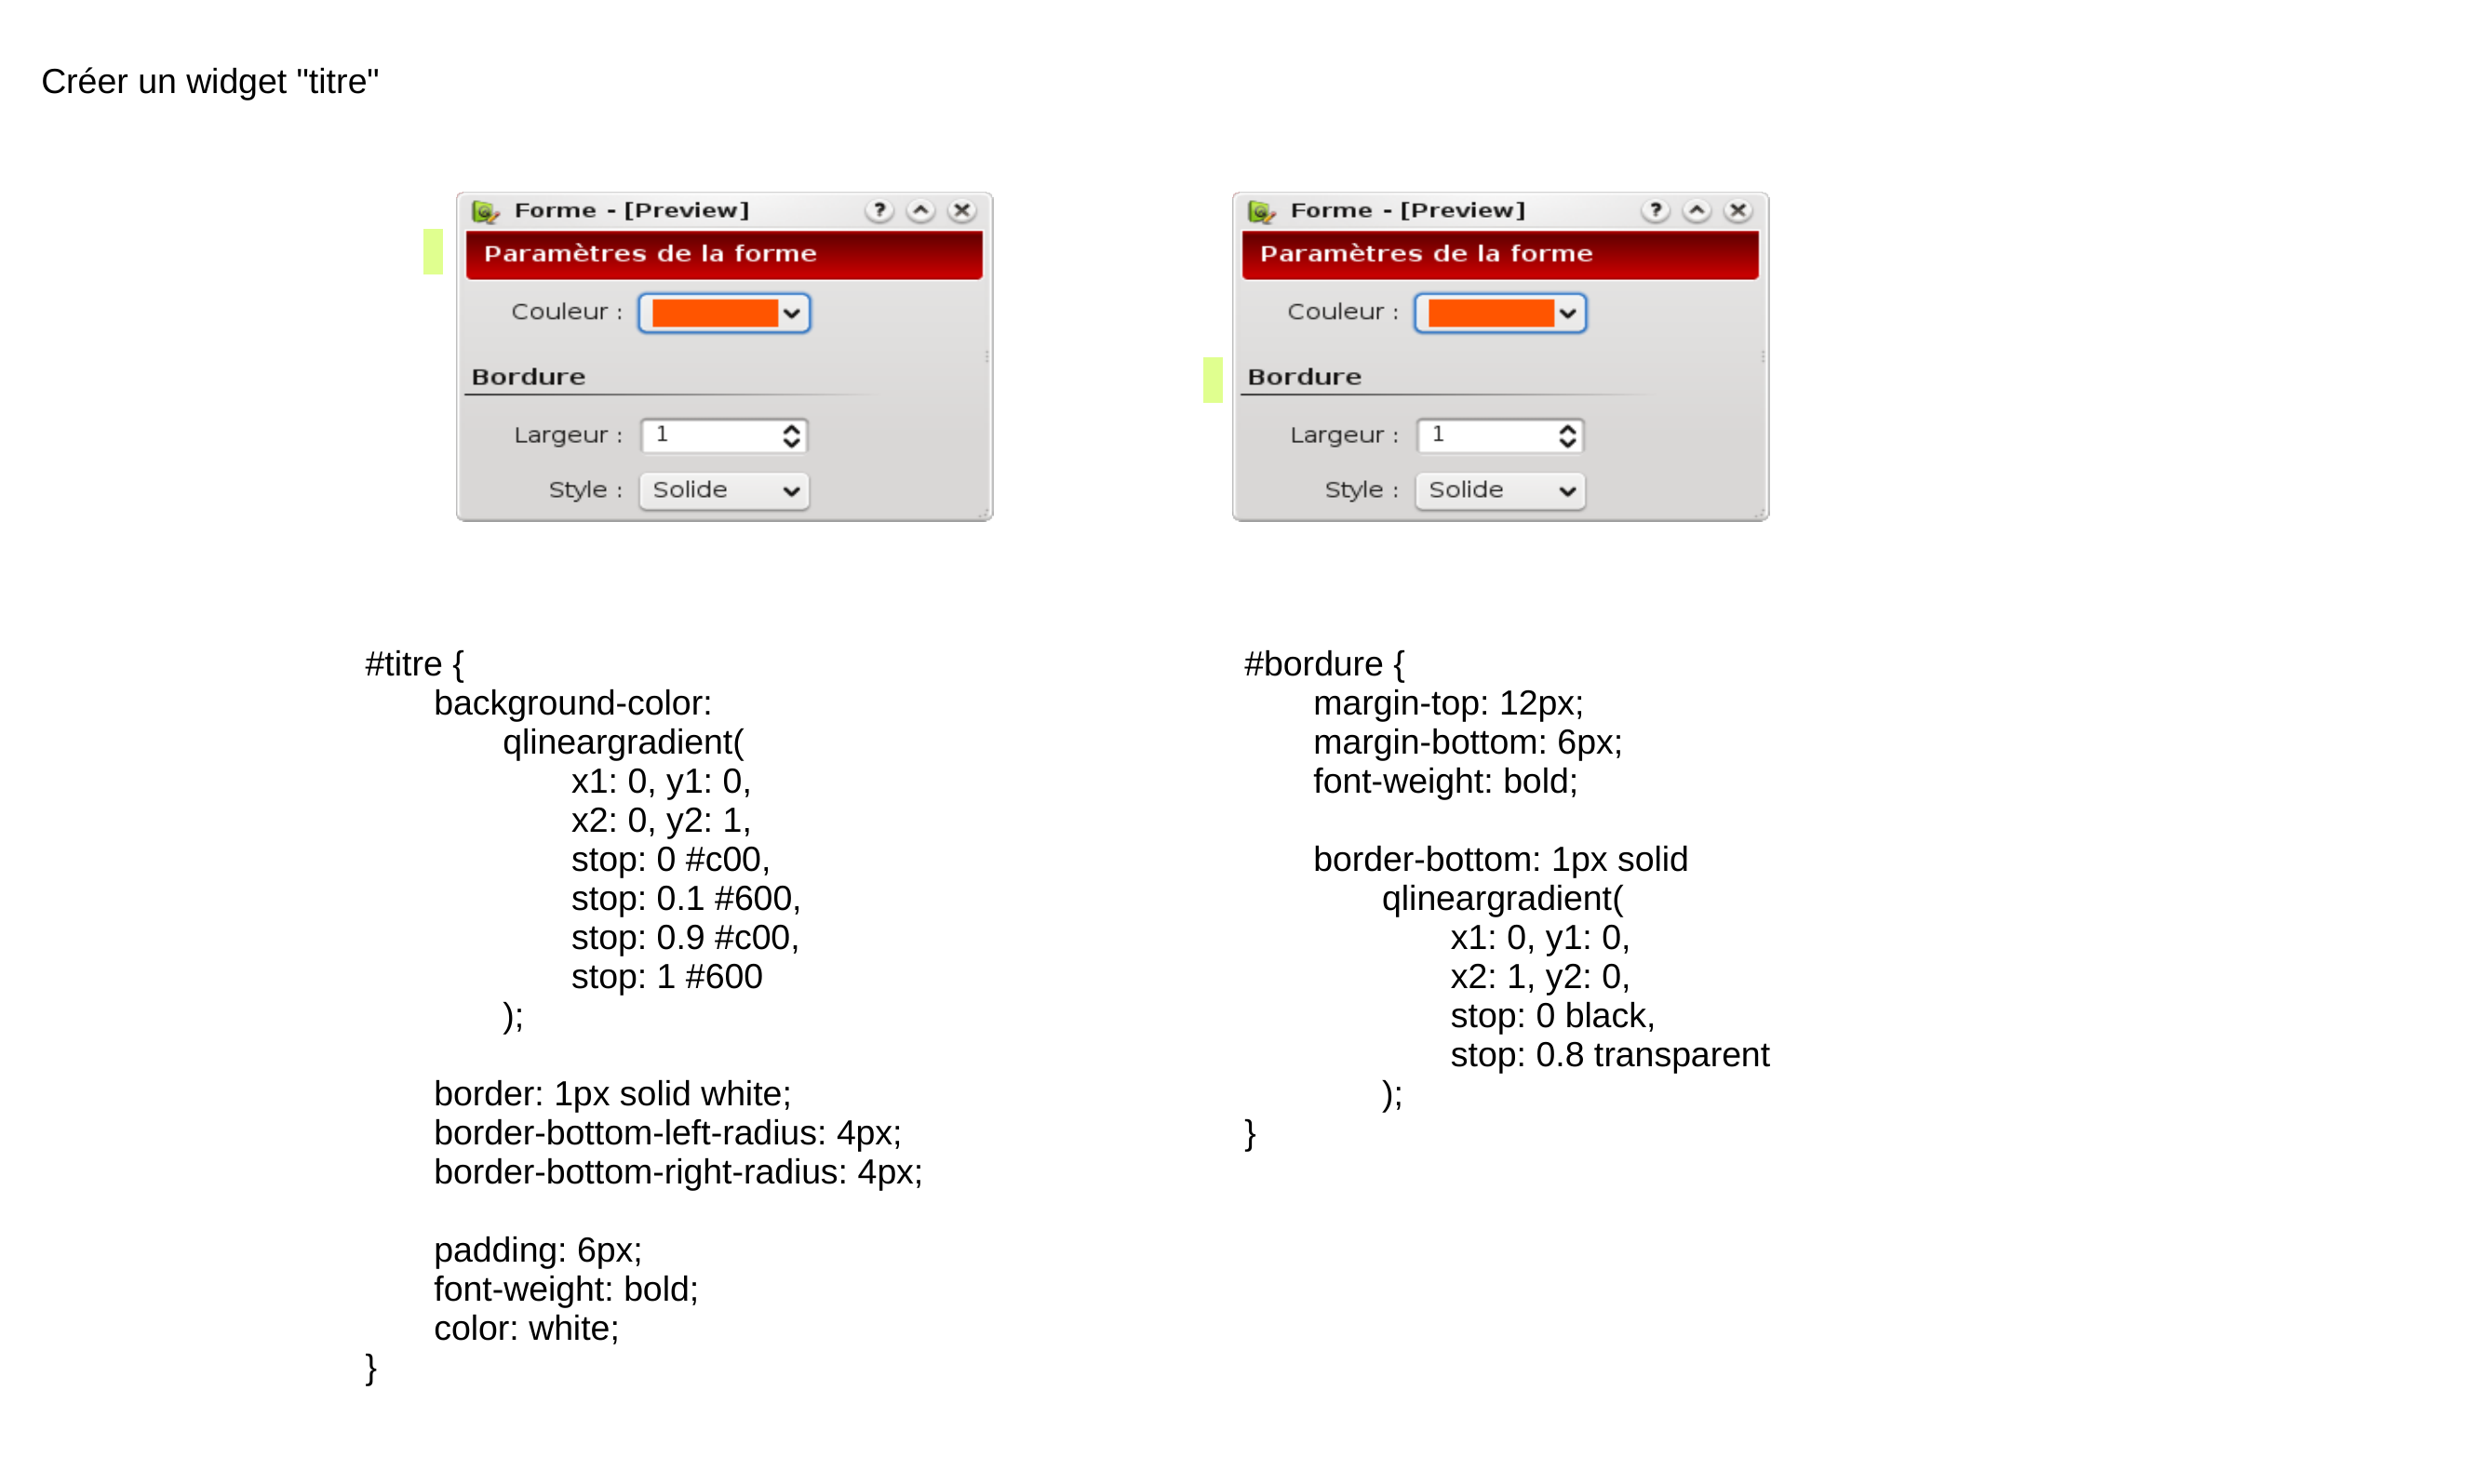

Créer un widget "titre"
#titre {
	background-color:
		qlineargradient(
			x1: 0, y1: 0,
			x2: 0, y2: 1,
			stop: 0 #c00,
			stop: 0.1 #600,
			stop: 0.9 #c00,
			stop: 1 #600
		);
	border: 1px solid white;
	border-bottom-left-radius: 4px;
	border-bottom-right-radius: 4px;
	padding: 6px;
	font-weight: bold;
	color: white;
}
#bordure {
	margin-top: 12px;
	margin-bottom: 6px;
	font-weight: bold;
	border-bottom: 1px solid
		qlineargradient(
			x1: 0, y1: 0,
			x2: 1, y2: 0,
			stop: 0 black,
			stop: 0.8 transparent
		);
}